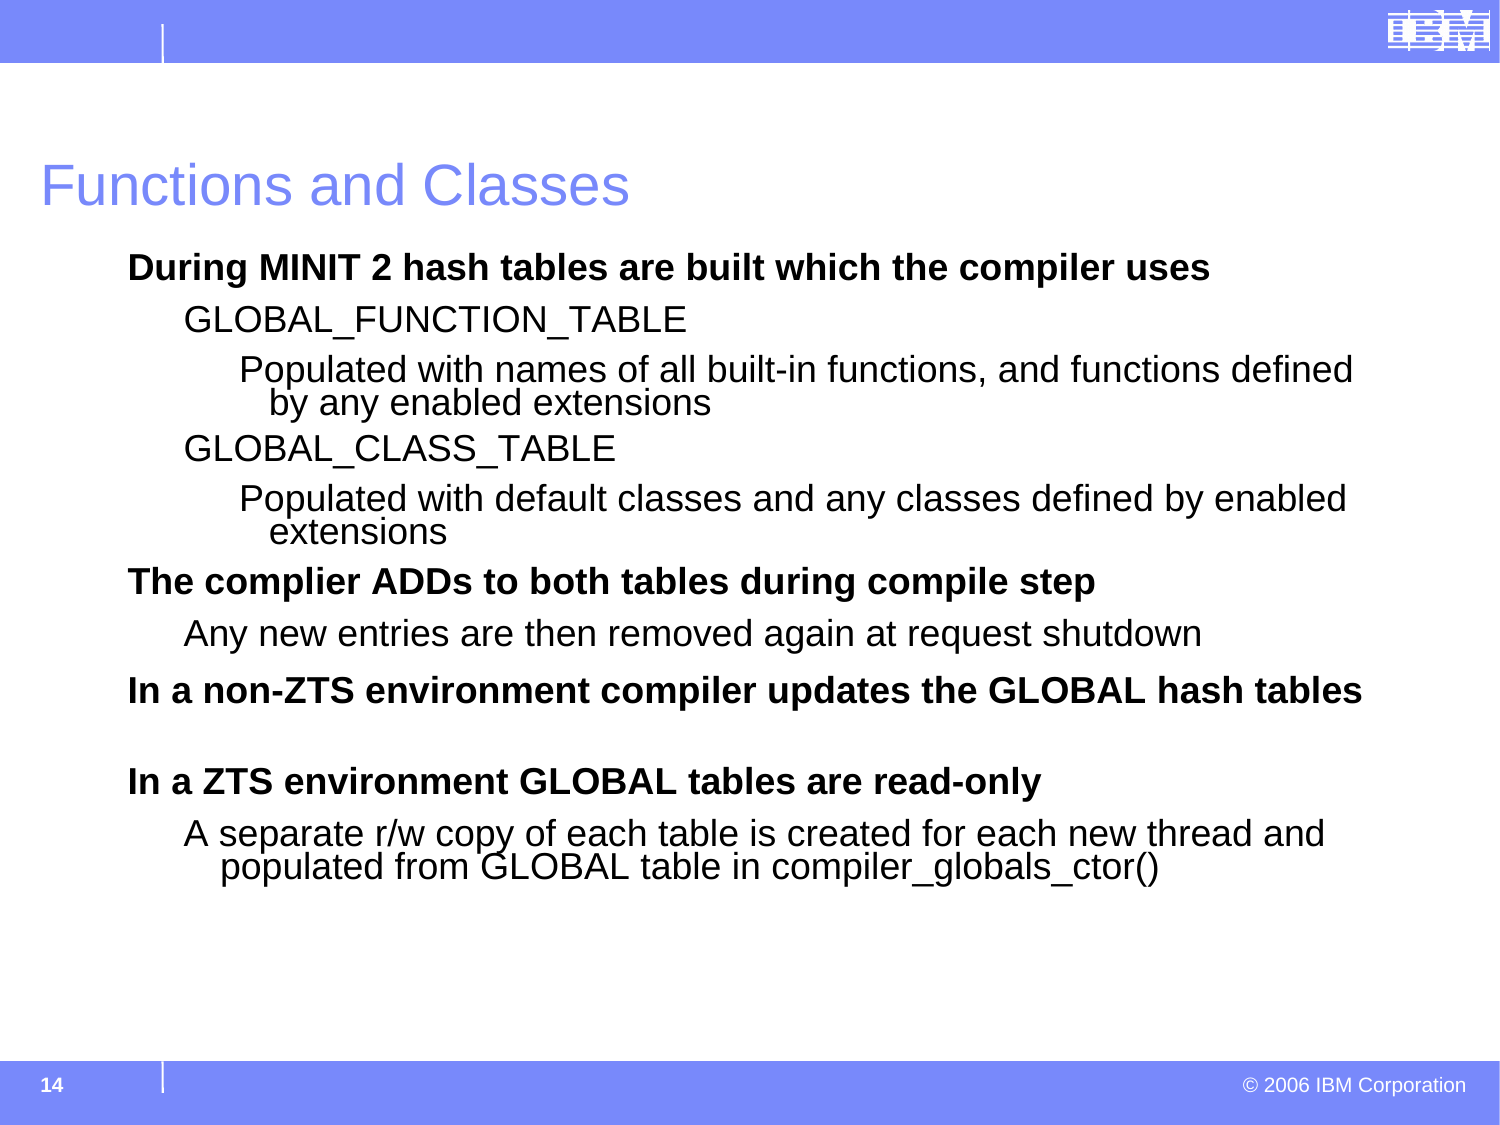

# Functions and Classes
During MINIT 2 hash tables are built which the compiler uses
GLOBAL_FUNCTION_TABLE
Populated with names of all built-in functions, and functions defined by any enabled extensions
GLOBAL_CLASS_TABLE
Populated with default classes and any classes defined by enabled extensions
The complier ADDs to both tables during compile step
Any new entries are then removed again at request shutdown
In a non-ZTS environment compiler updates the GLOBAL hash tables
In a ZTS environment GLOBAL tables are read-only
A separate r/w copy of each table is created for each new thread and populated from GLOBAL table in compiler_globals_ctor()‏
14